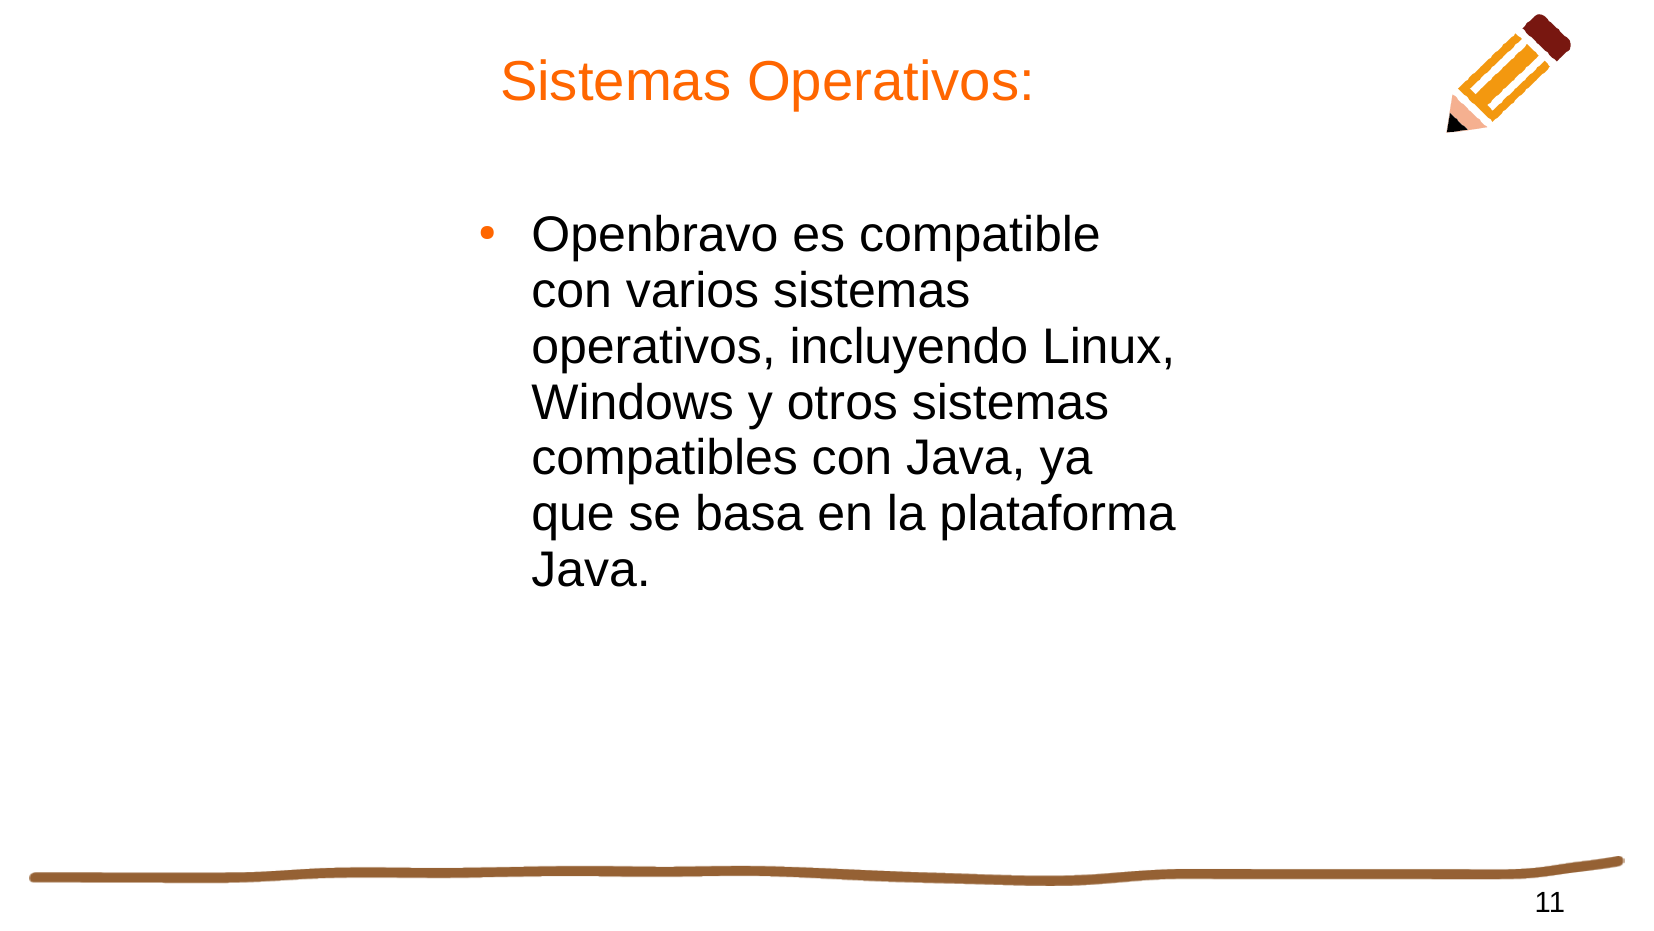

# Sistemas Operativos:
Openbravo es compatible con varios sistemas operativos, incluyendo Linux, Windows y otros sistemas compatibles con Java, ya que se basa en la plataforma Java.
11